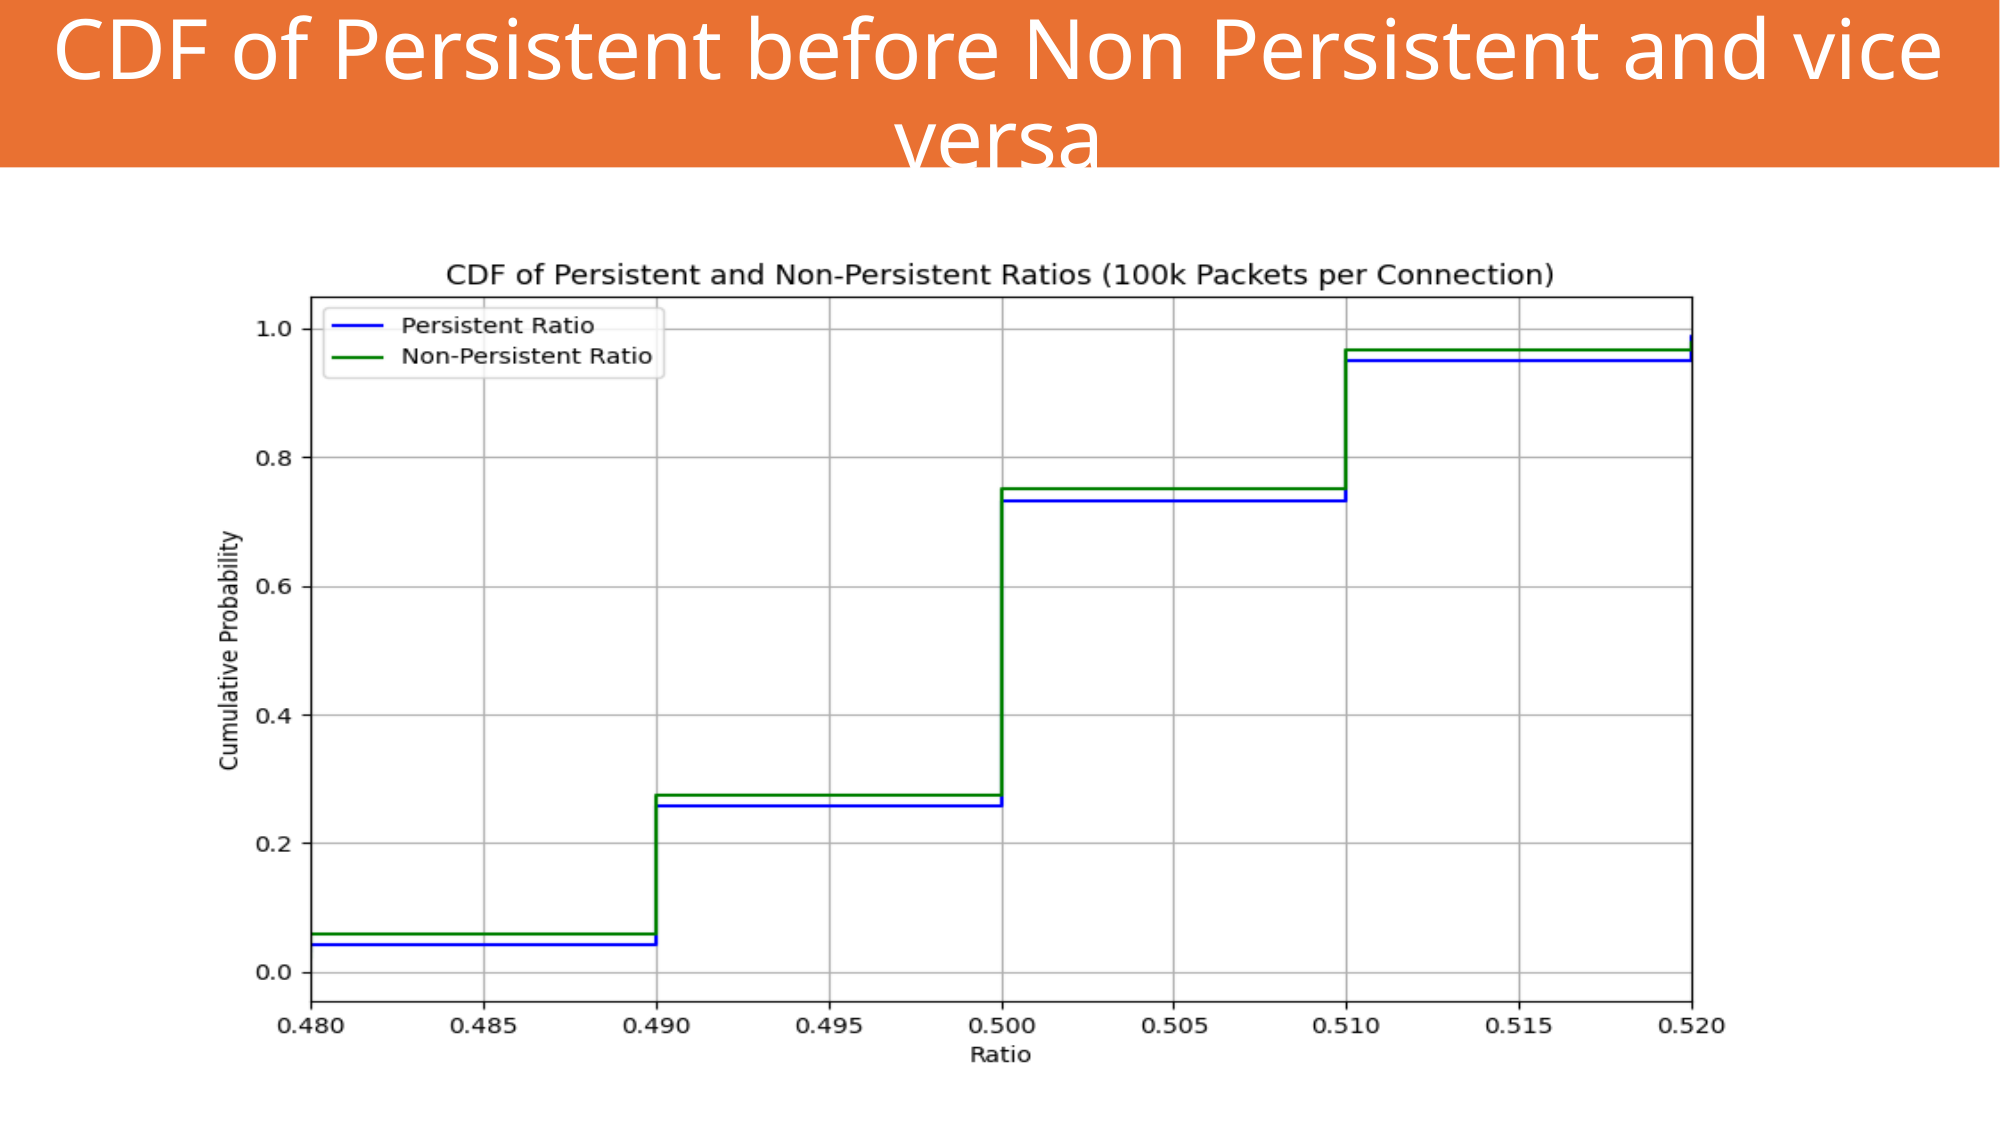

# CDF of Persistent before Non Persistent and vice versa